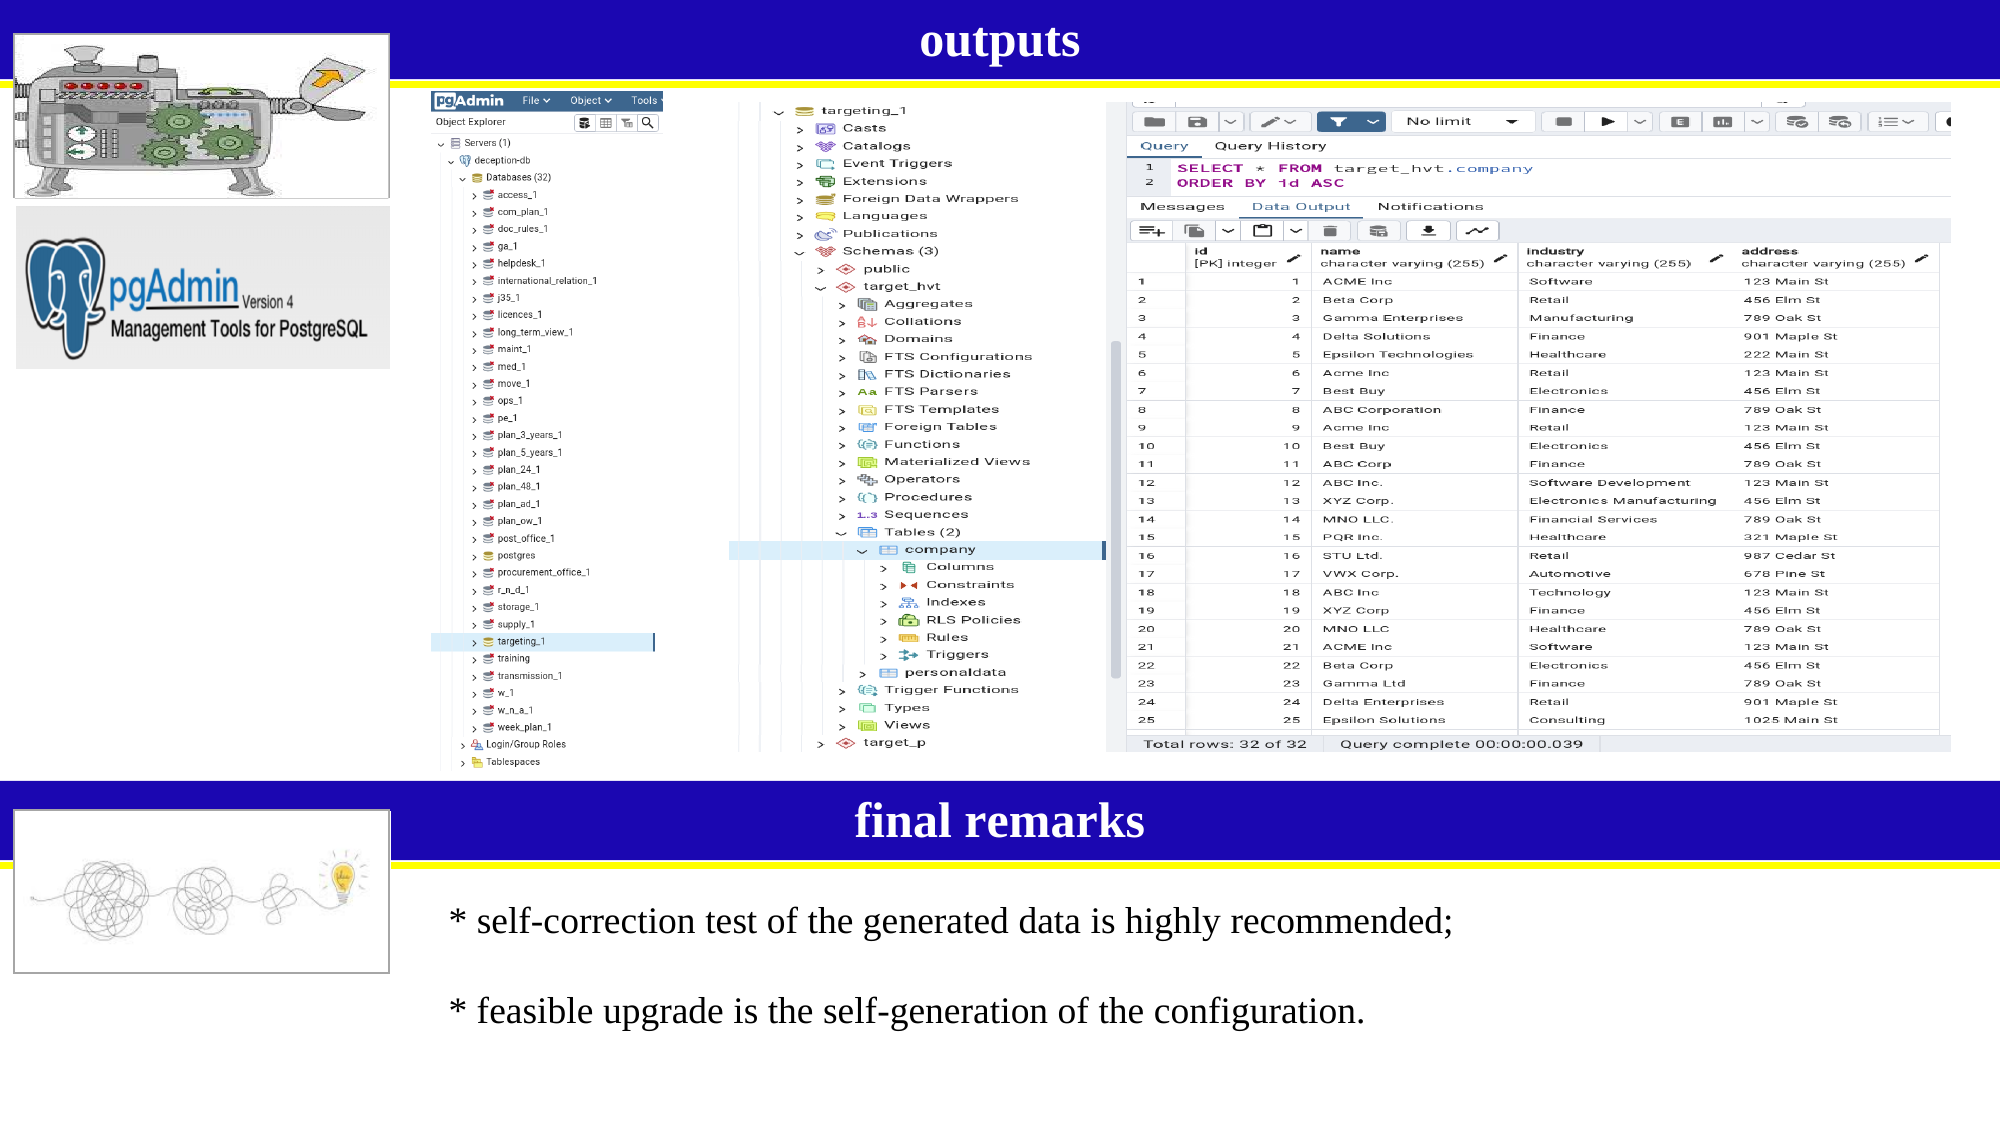

outputs
final remarks
* self-correction test of the generated data is highly recommended;
* feasible upgrade is the self-generation of the configuration.